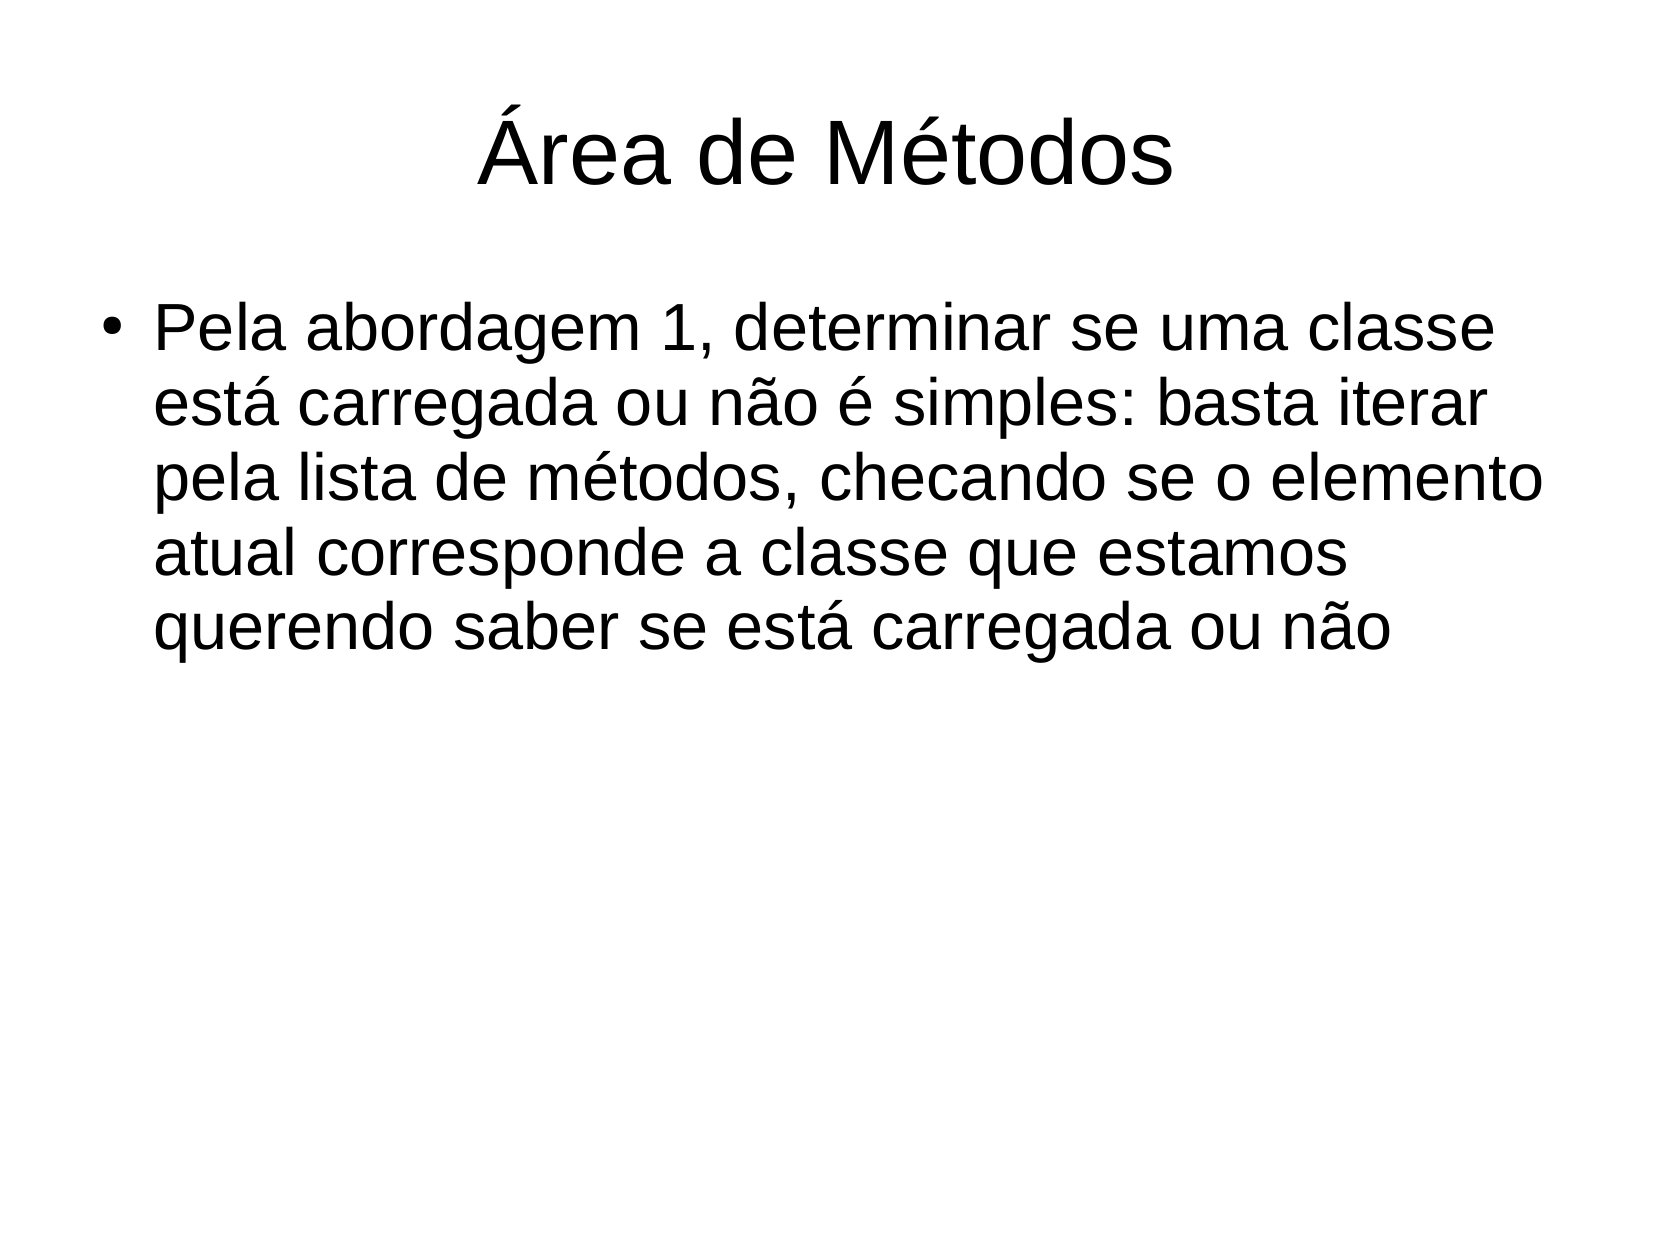

# Área de Métodos
Pela abordagem 1, determinar se uma classe está carregada ou não é simples: basta iterar pela lista de métodos, checando se o elemento atual corresponde a classe que estamos querendo saber se está carregada ou não